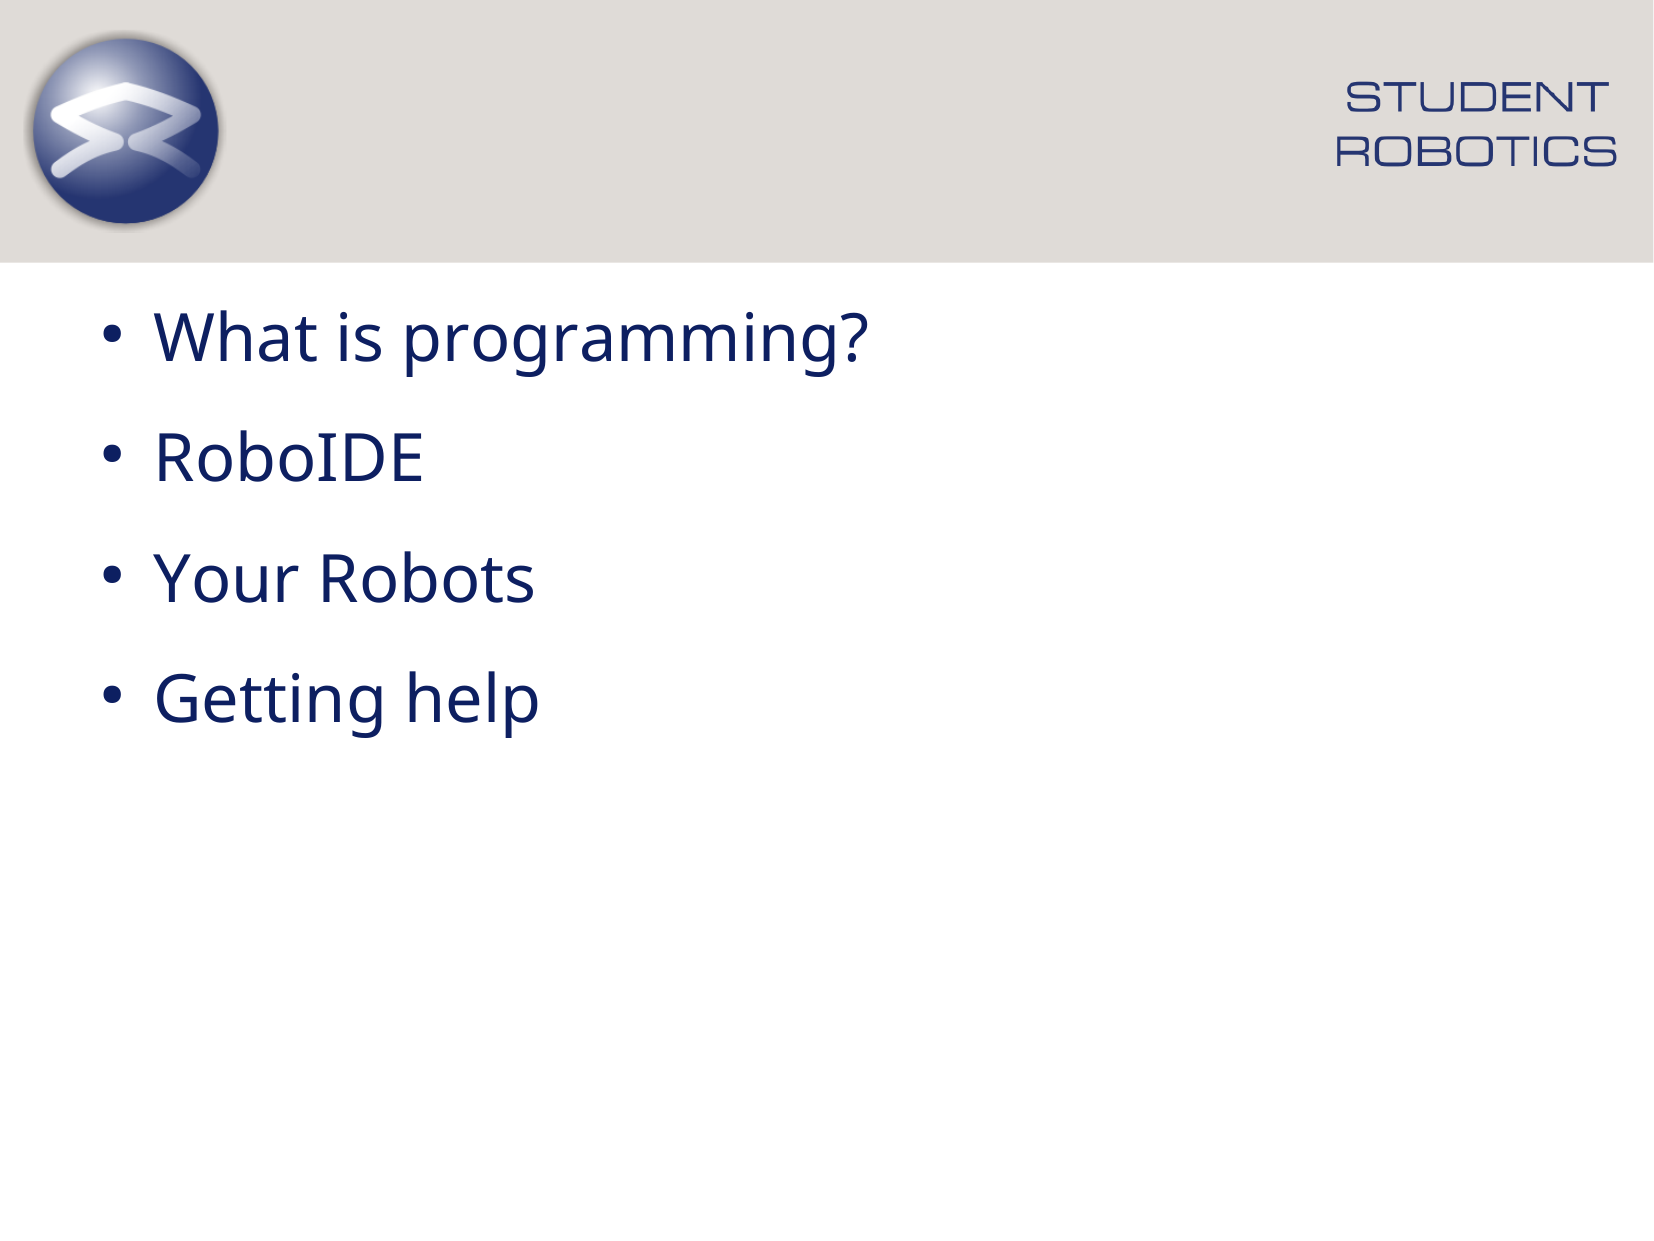

#
What is programming?
RoboIDE
Your Robots
Getting help